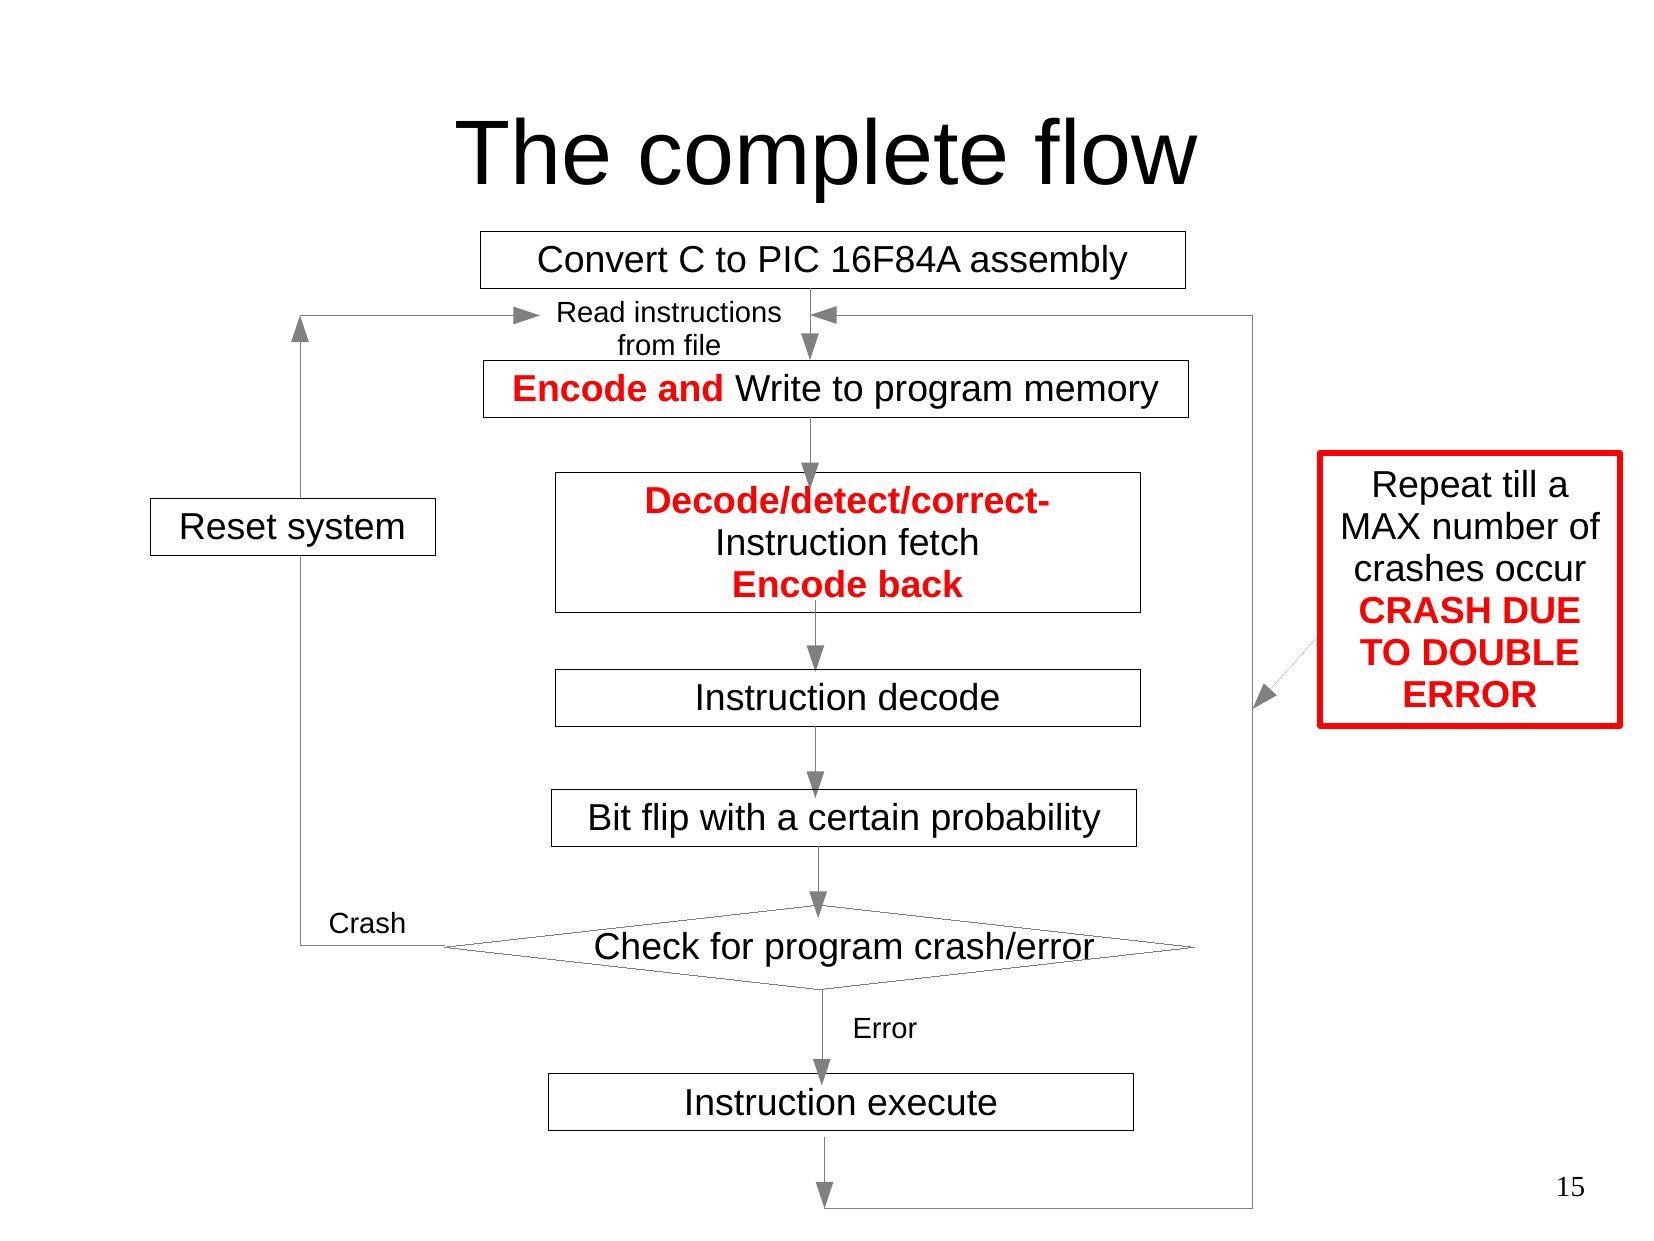

# The complete flow
Convert C to PIC 16F84A assembly
Read instructions from file
Encode and Write to program memory
Repeat till a MAX number of crashes occur
CRASH DUE TO DOUBLE ERROR
Decode/detect/correct- Instruction fetch
Encode back
Reset system
Instruction decode
Bit flip with a certain probability
Crash
Check for program crash/error
Error
Instruction execute
15